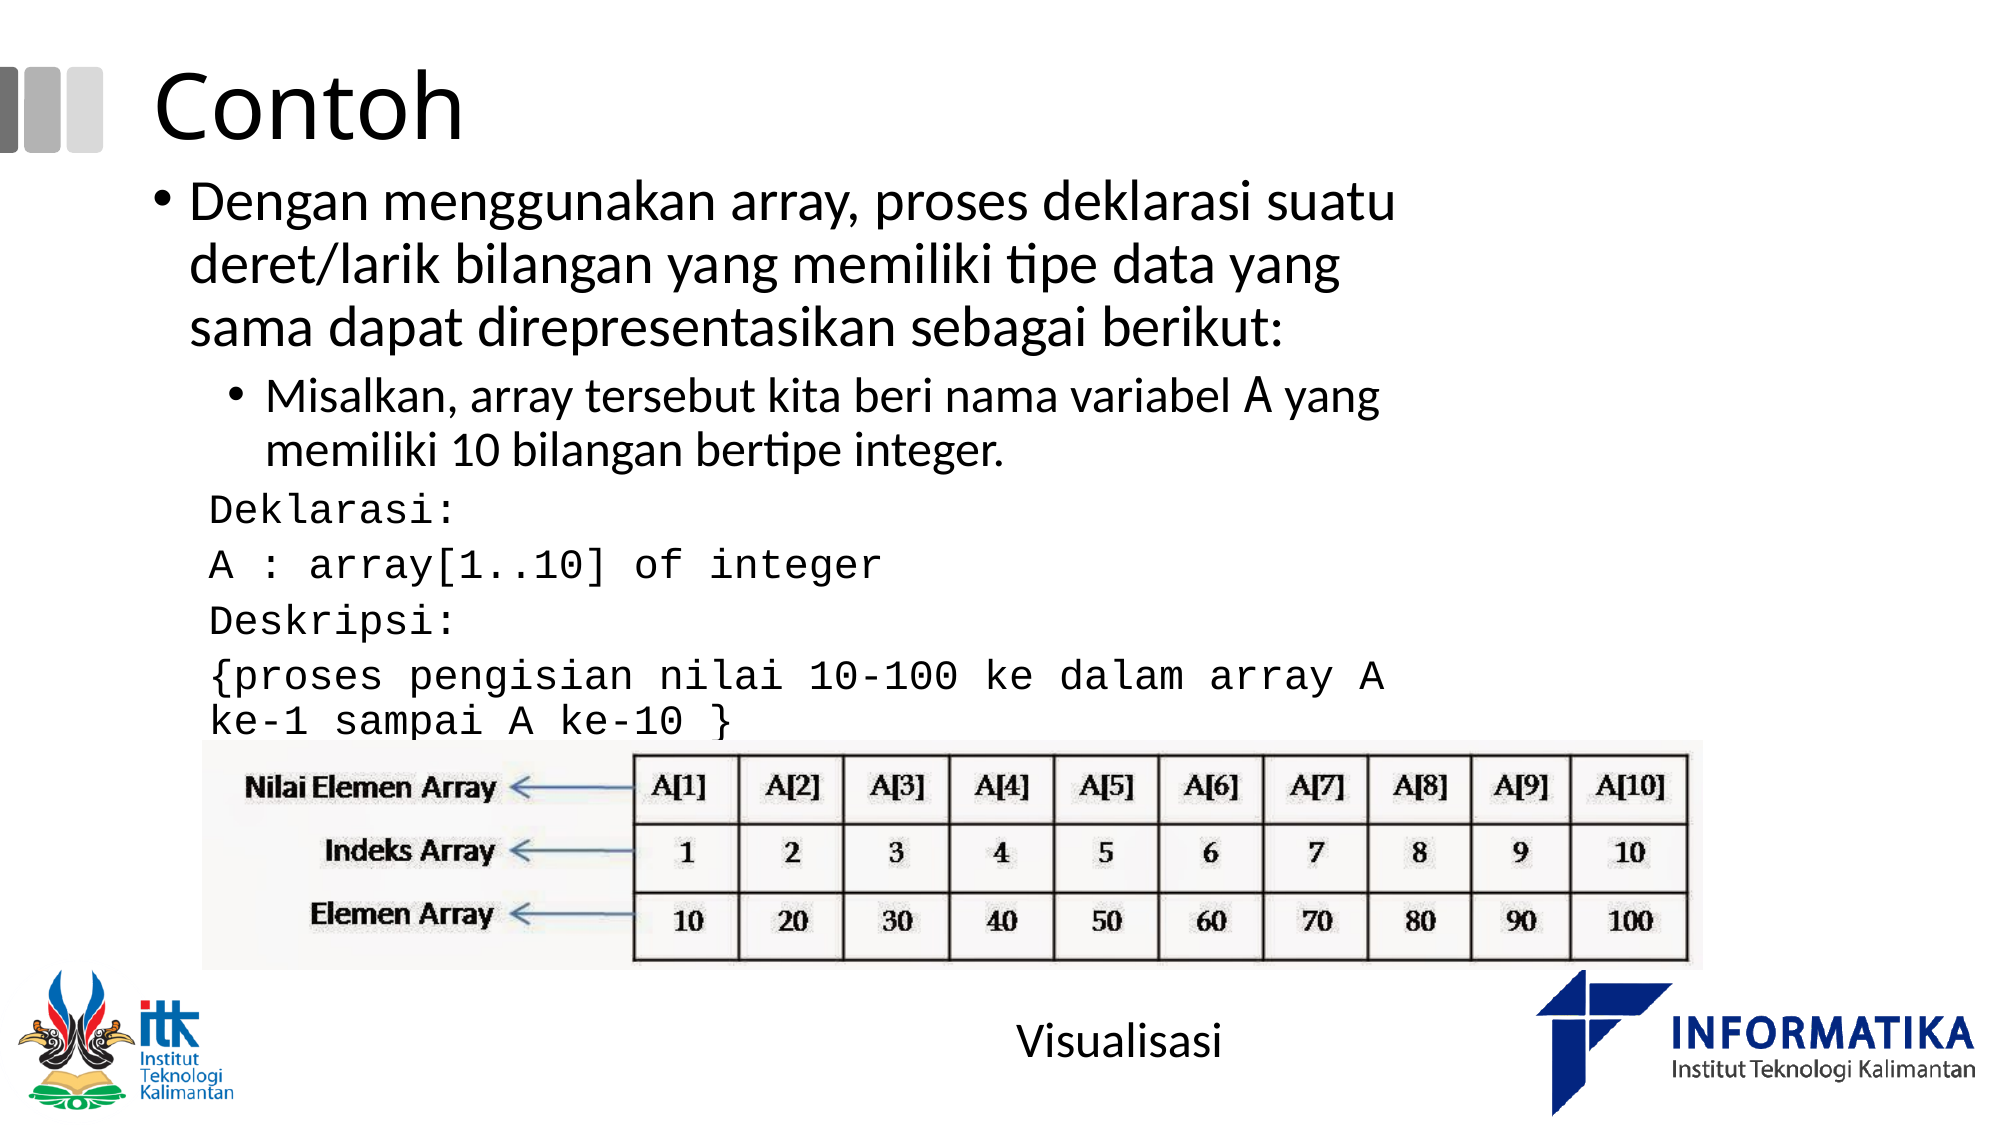

# Contoh
Dengan menggunakan array, proses deklarasi suatu deret/larik bilangan yang memiliki tipe data yang sama dapat direpresentasikan sebagai berikut:
Misalkan, array tersebut kita beri nama variabel A yang memiliki 10 bilangan bertipe integer.
Deklarasi:
A : array[1..10] of integer
Deskripsi:
{proses pengisian nilai 10-100 ke dalam array A ke-1 sampai A ke-10 }
Visualisasi